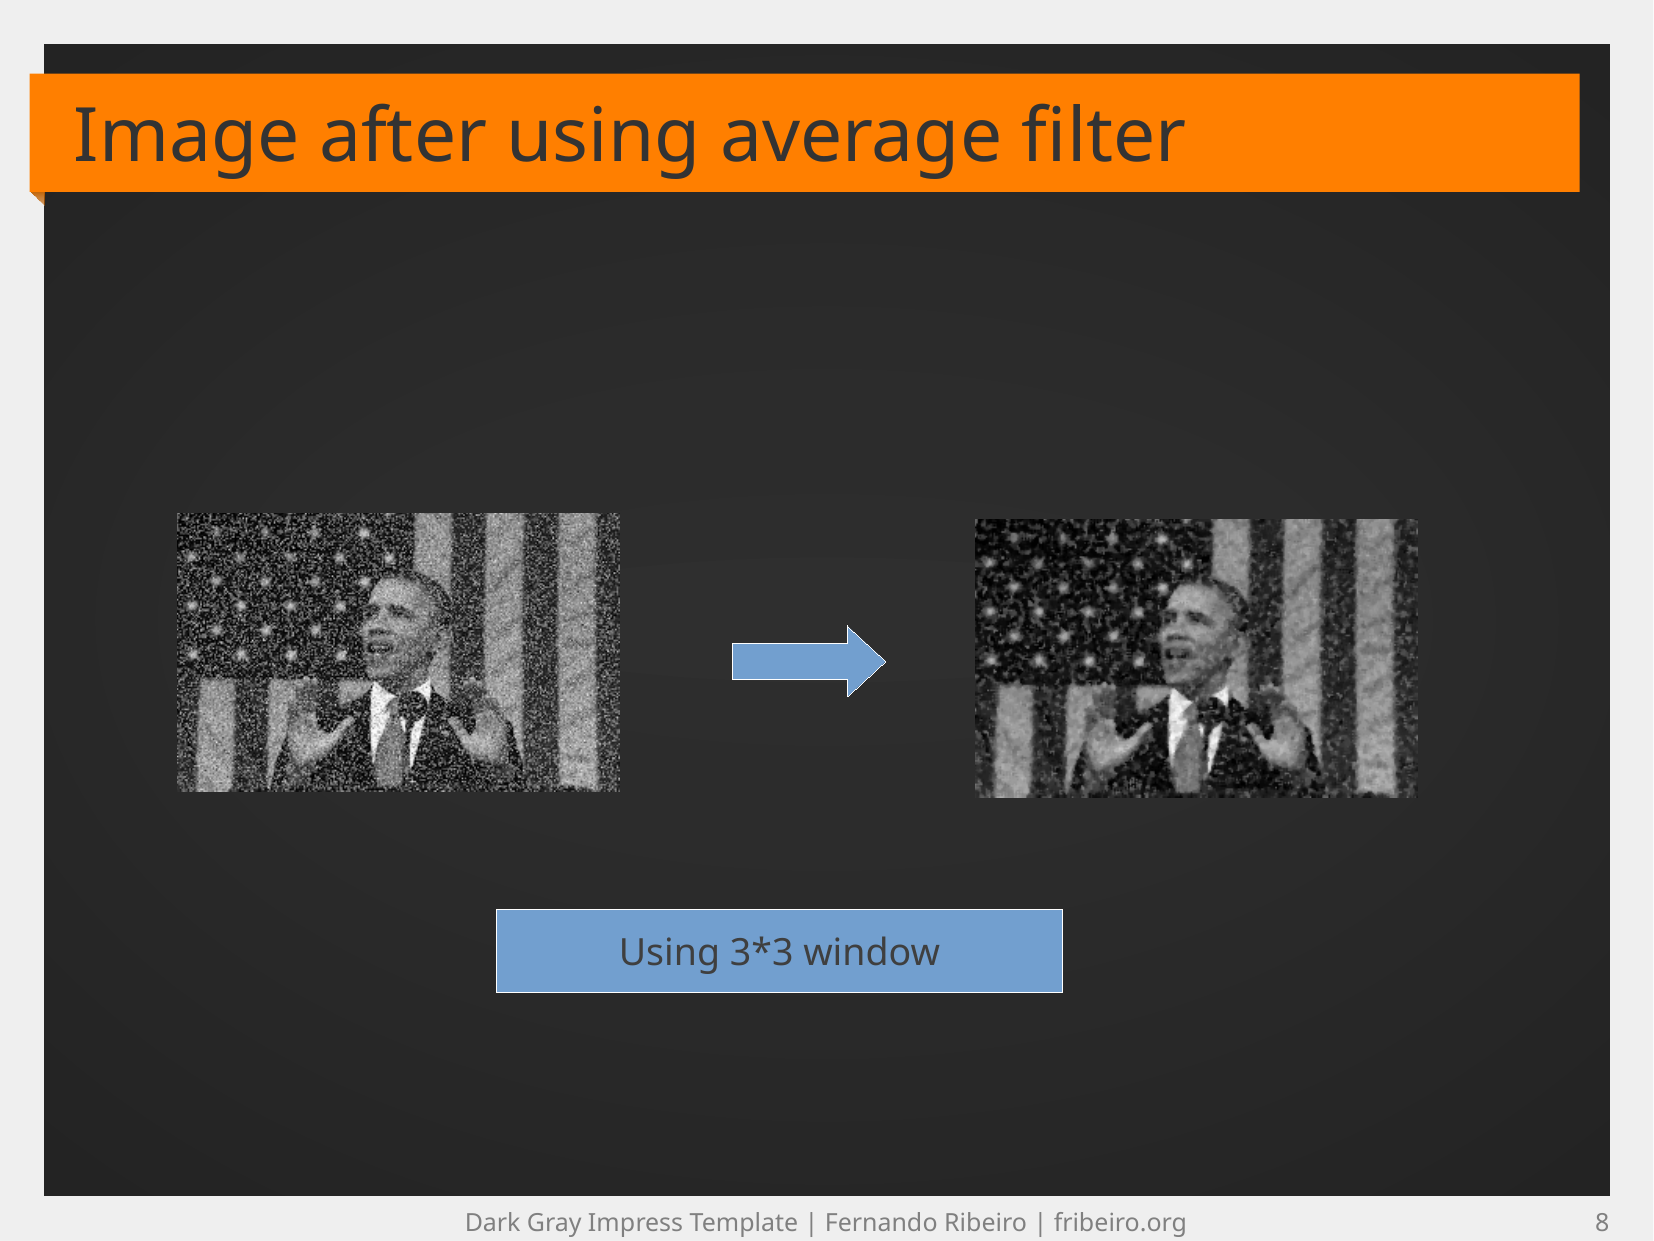

# Image after using average filter
Using 3*3 window
Dark Gray Impress Template | Fernando Ribeiro | fribeiro.org
8